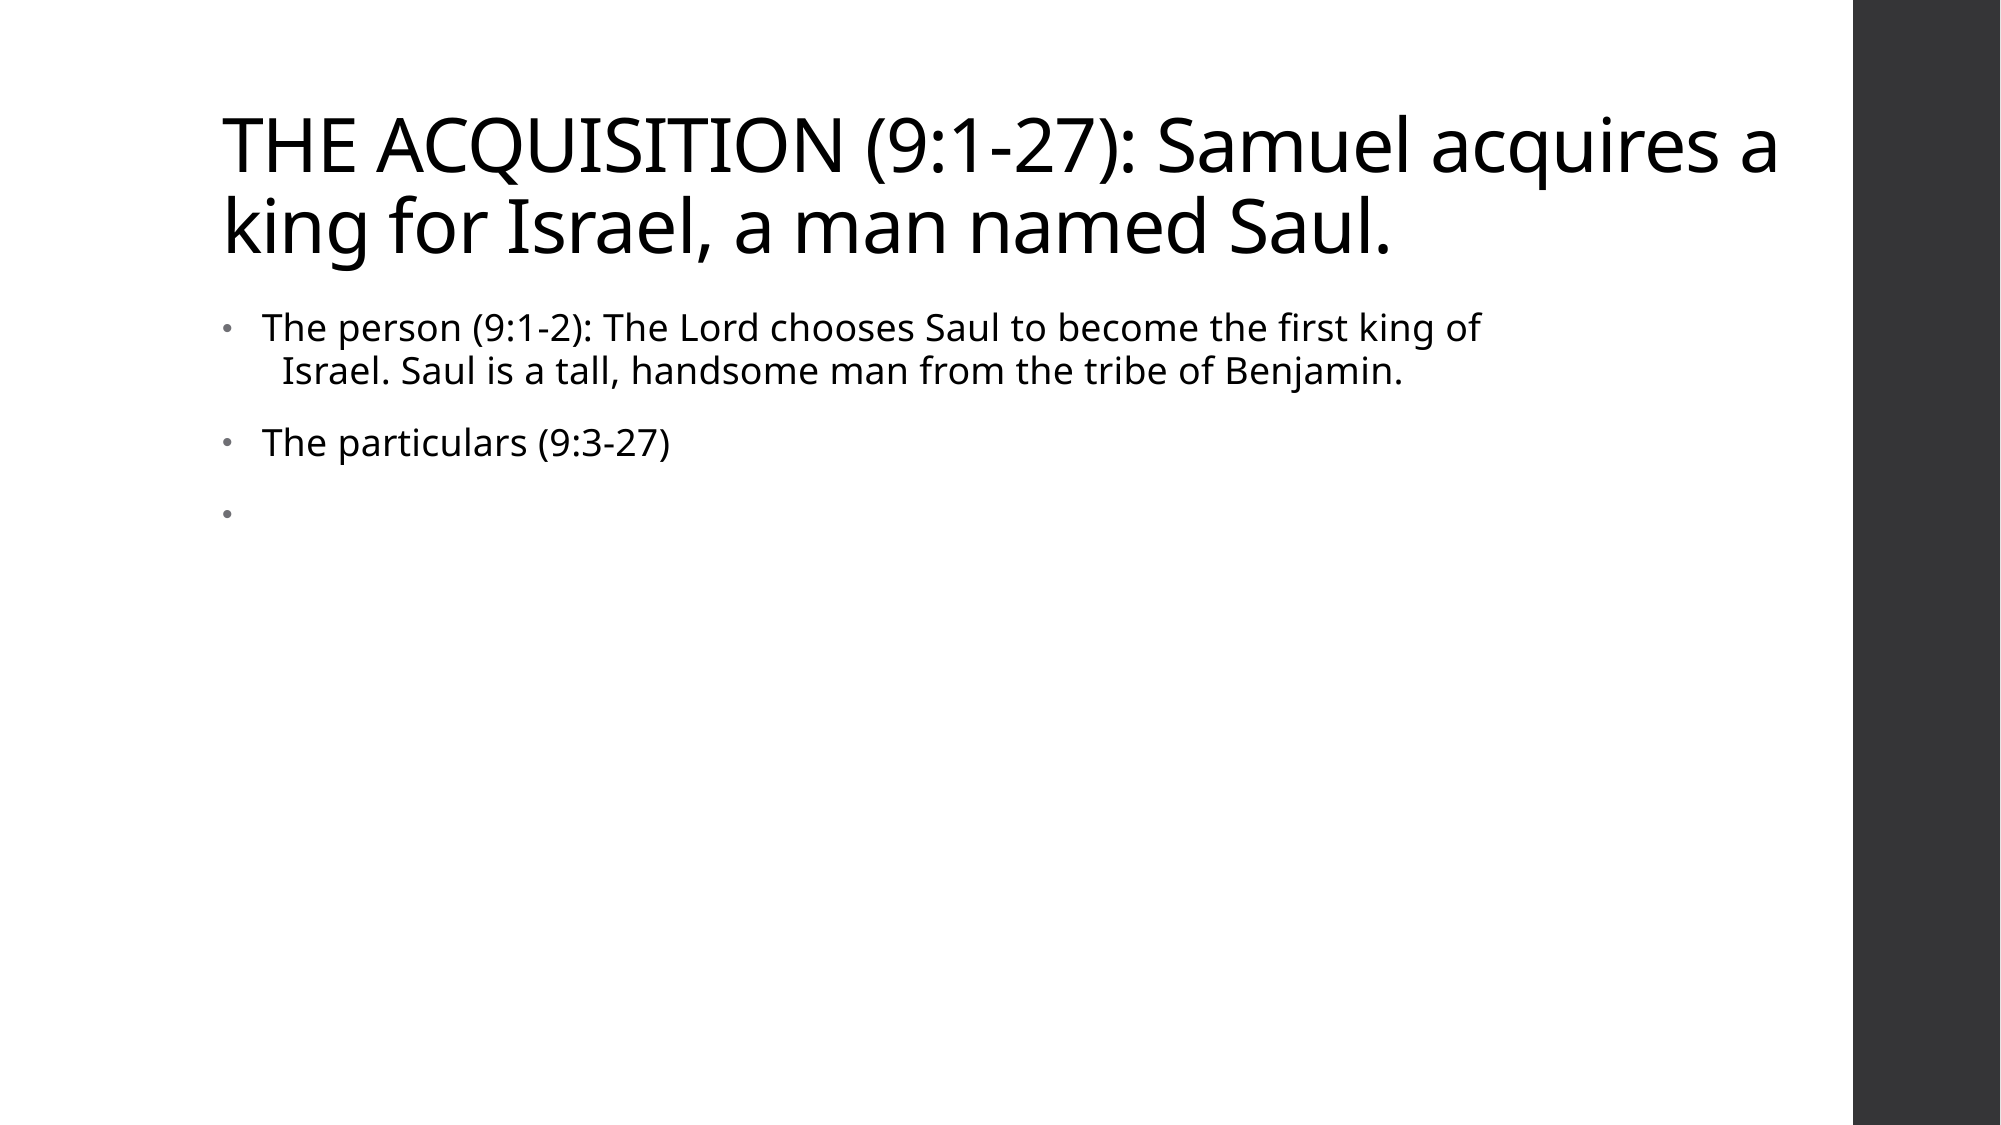

# THE ACQUISITION (9:1-27): Samuel acquires a king for Israel, a man named Saul.
 The person (9:1-2): The Lord chooses Saul to become the first king of Israel. Saul is a tall, handsome man from the tribe of Benjamin.
 The particulars (9:3-27)